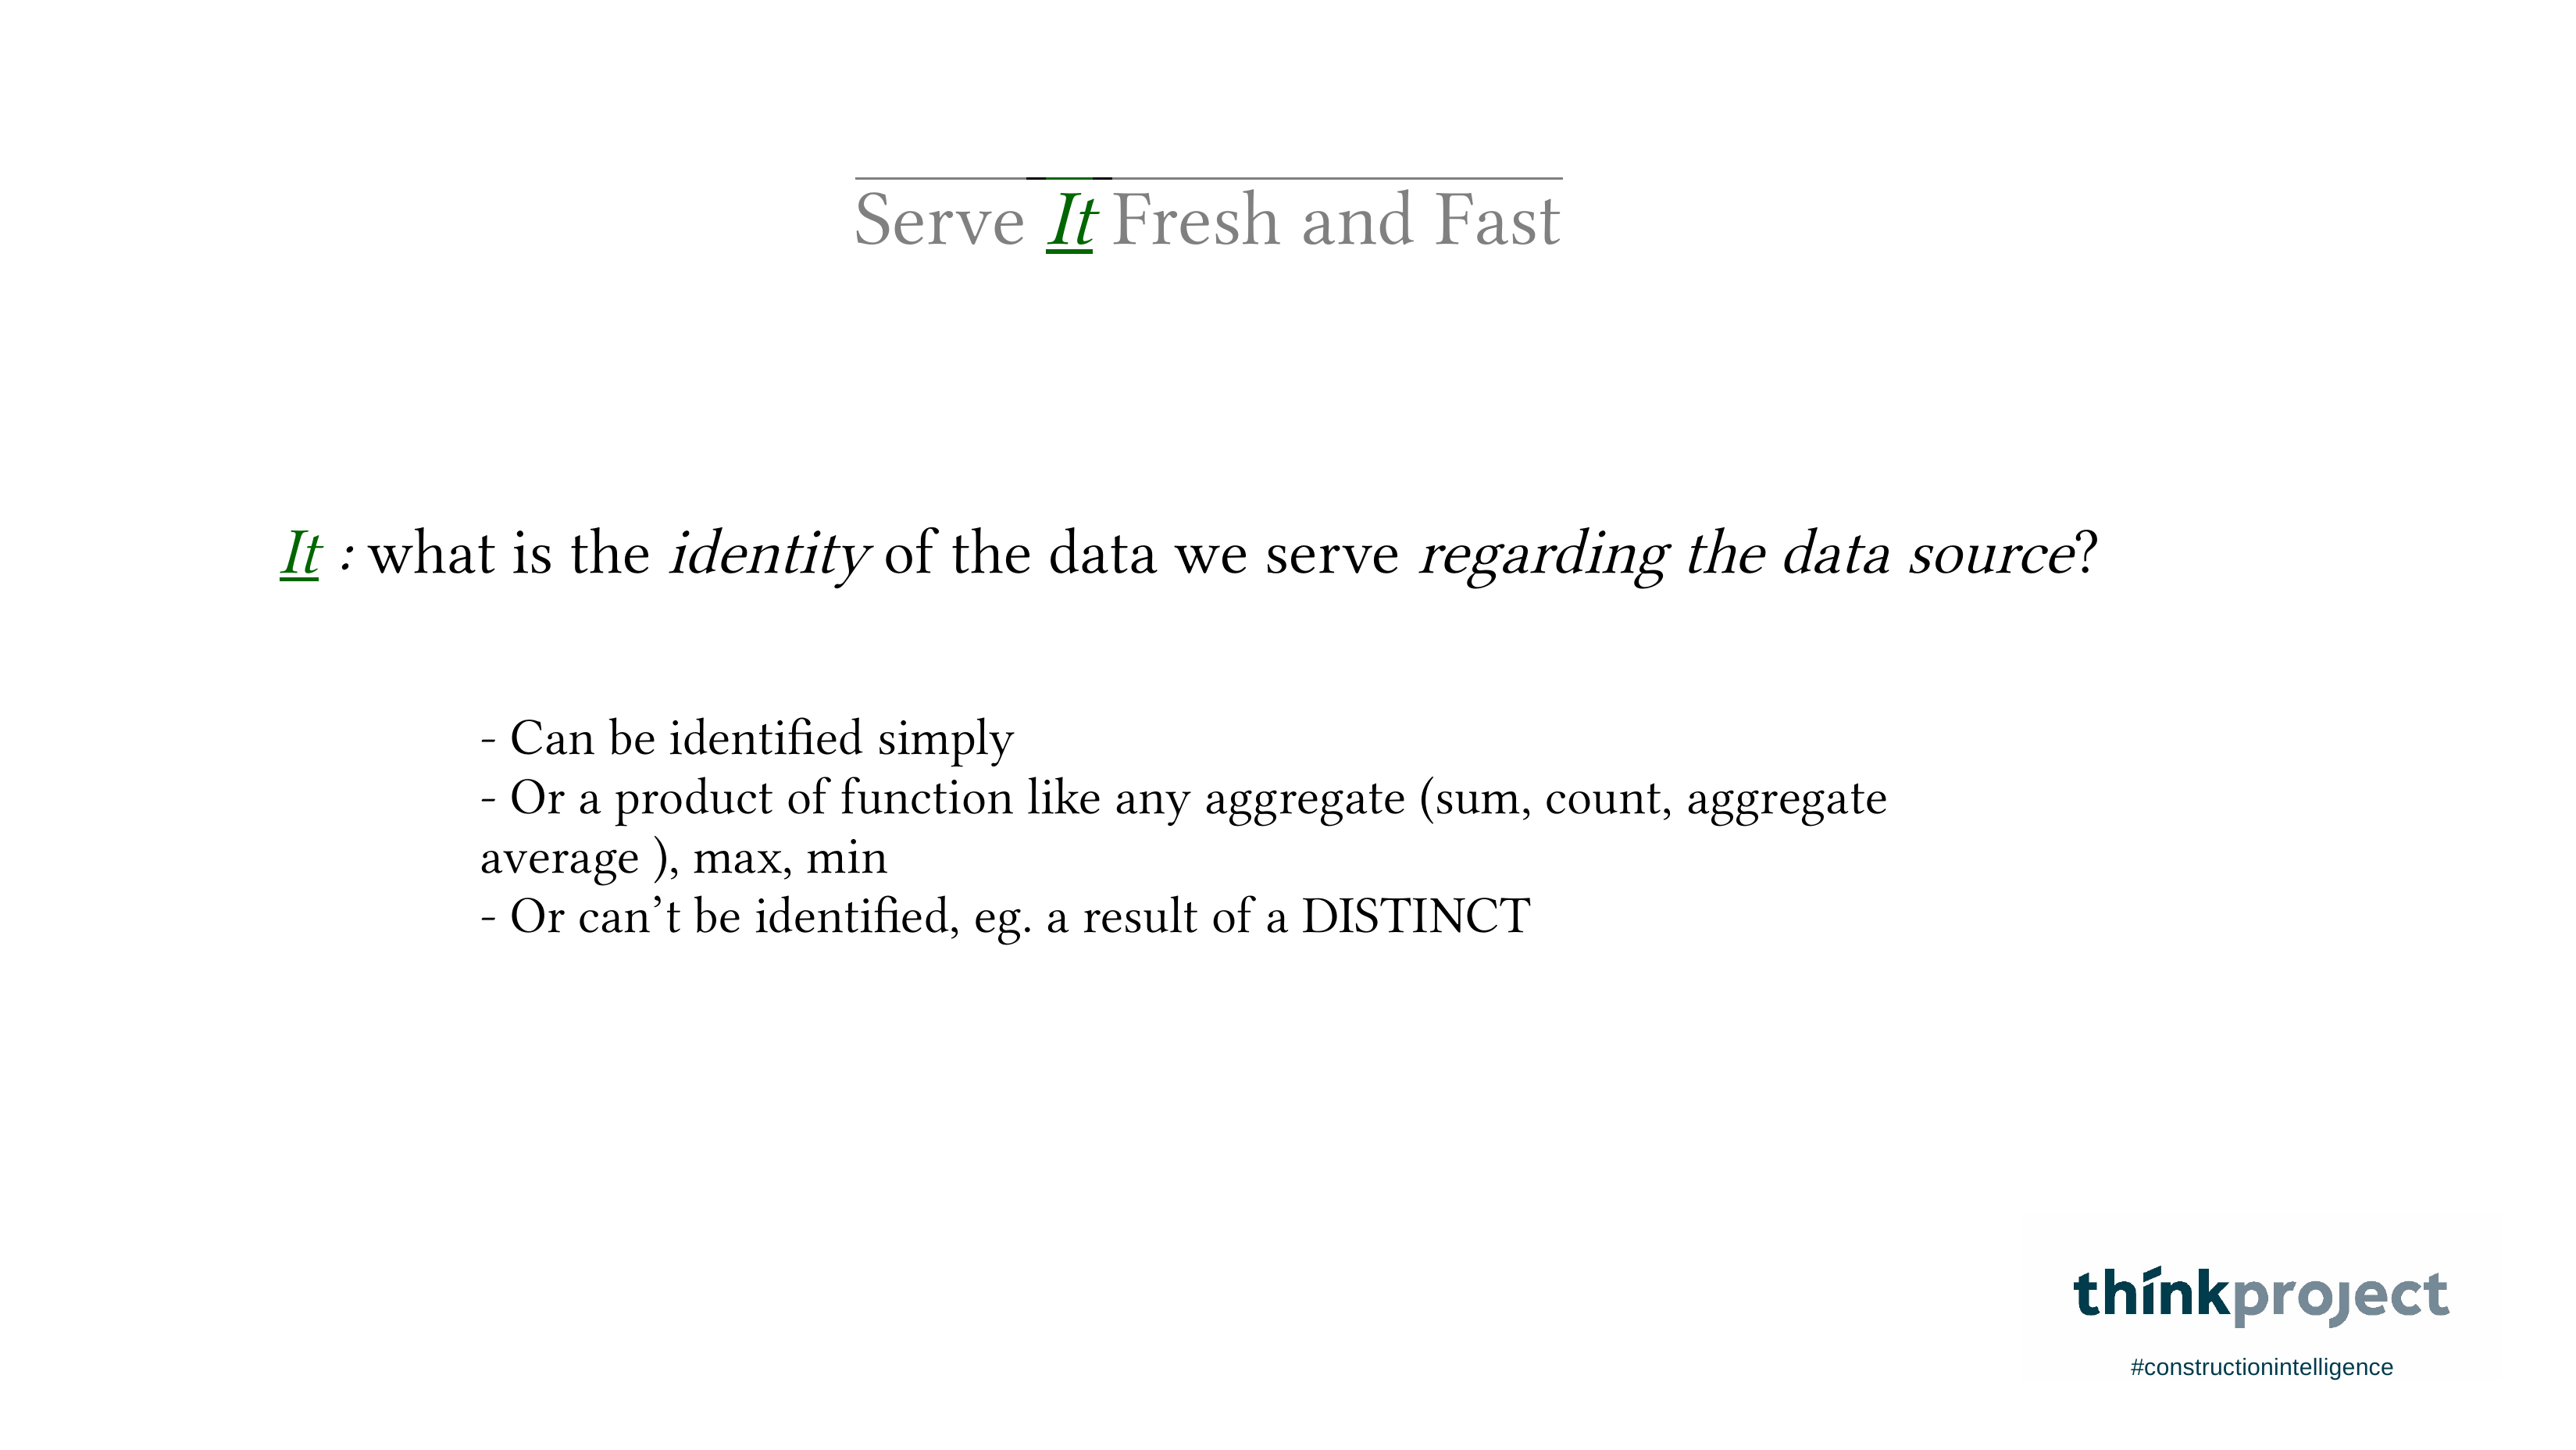

Serve It Fresh and Fast
 It : what is the identity of the data we serve regarding the data source?
- Can be identified simply
- Or a product of function like any aggregate (sum, count, aggregate average ), max, min
- Or can’t be identified, eg. a result of a DISTINCT